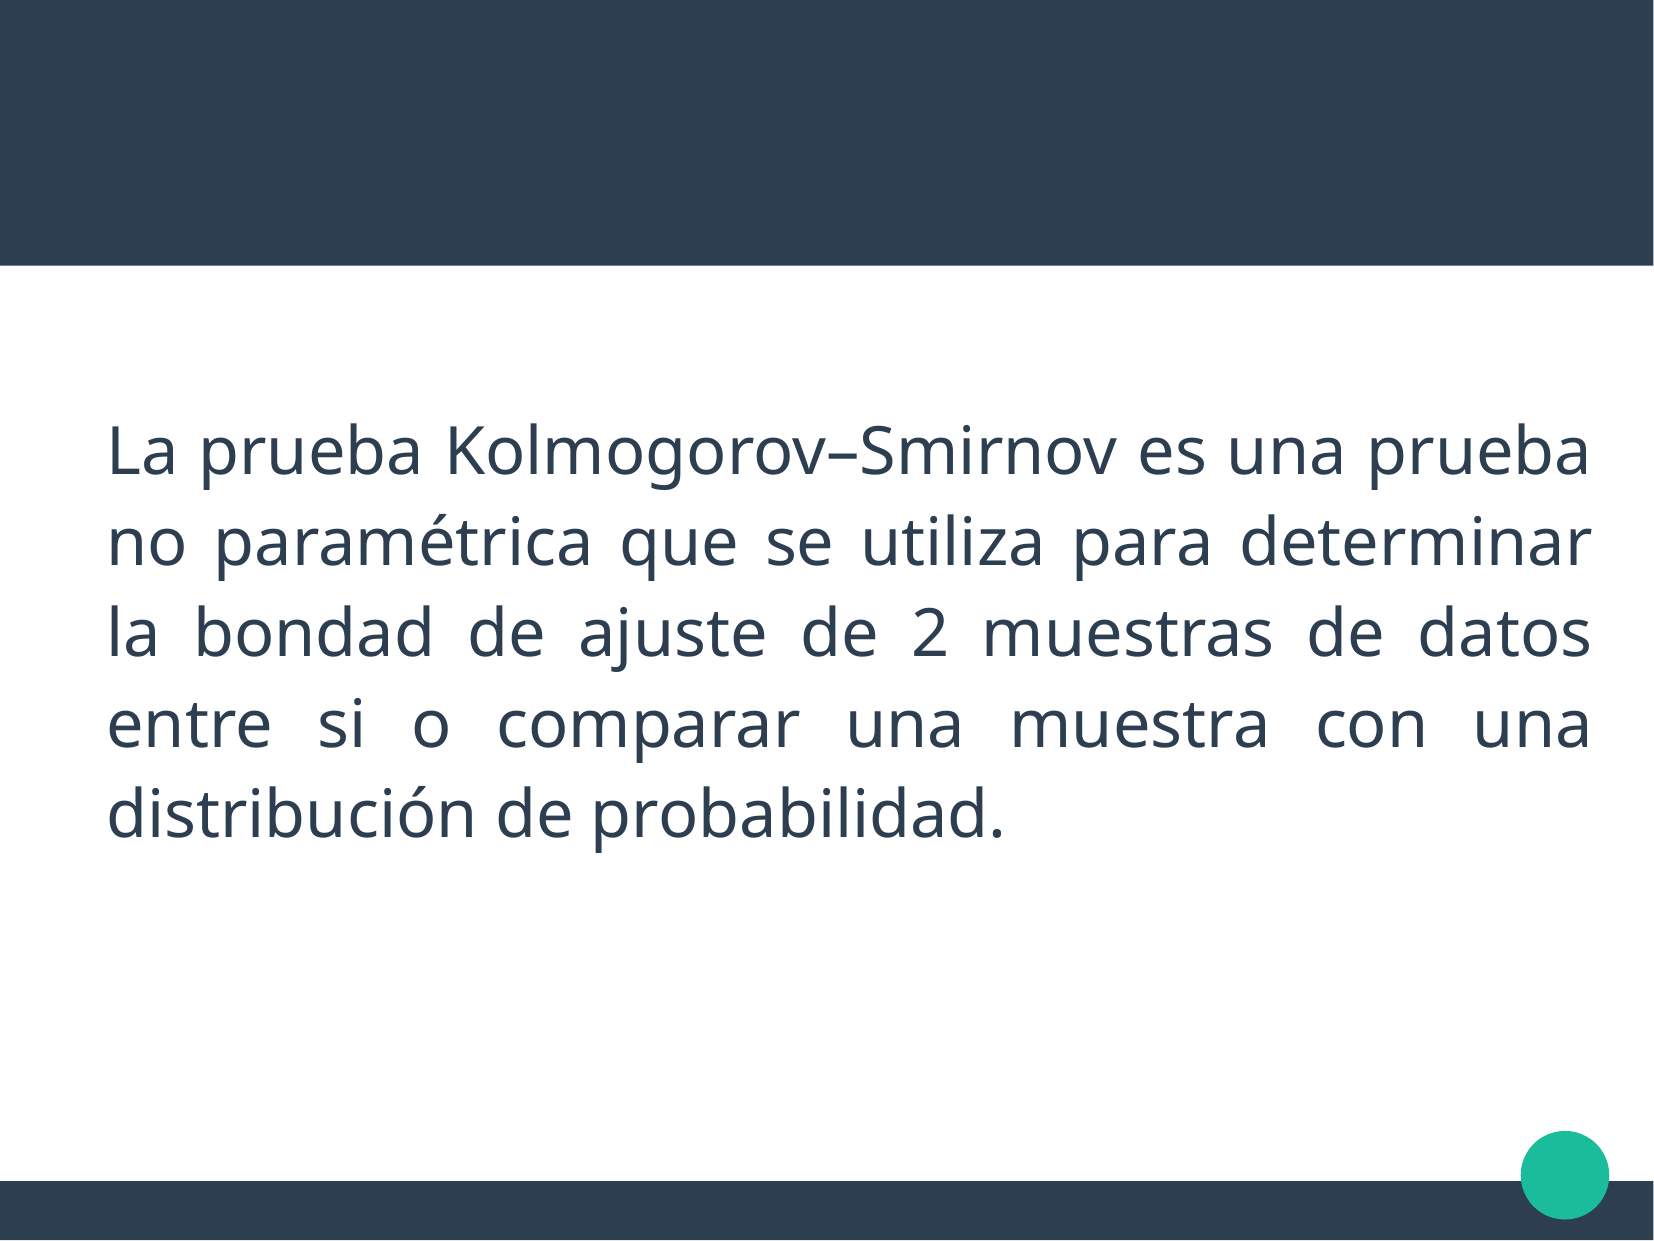

# La prueba Kolmogorov–Smirnov es una prueba no paramétrica que se utiliza para determinar la bondad de ajuste de 2 muestras de datos entre si o comparar una muestra con una distribución de probabilidad.